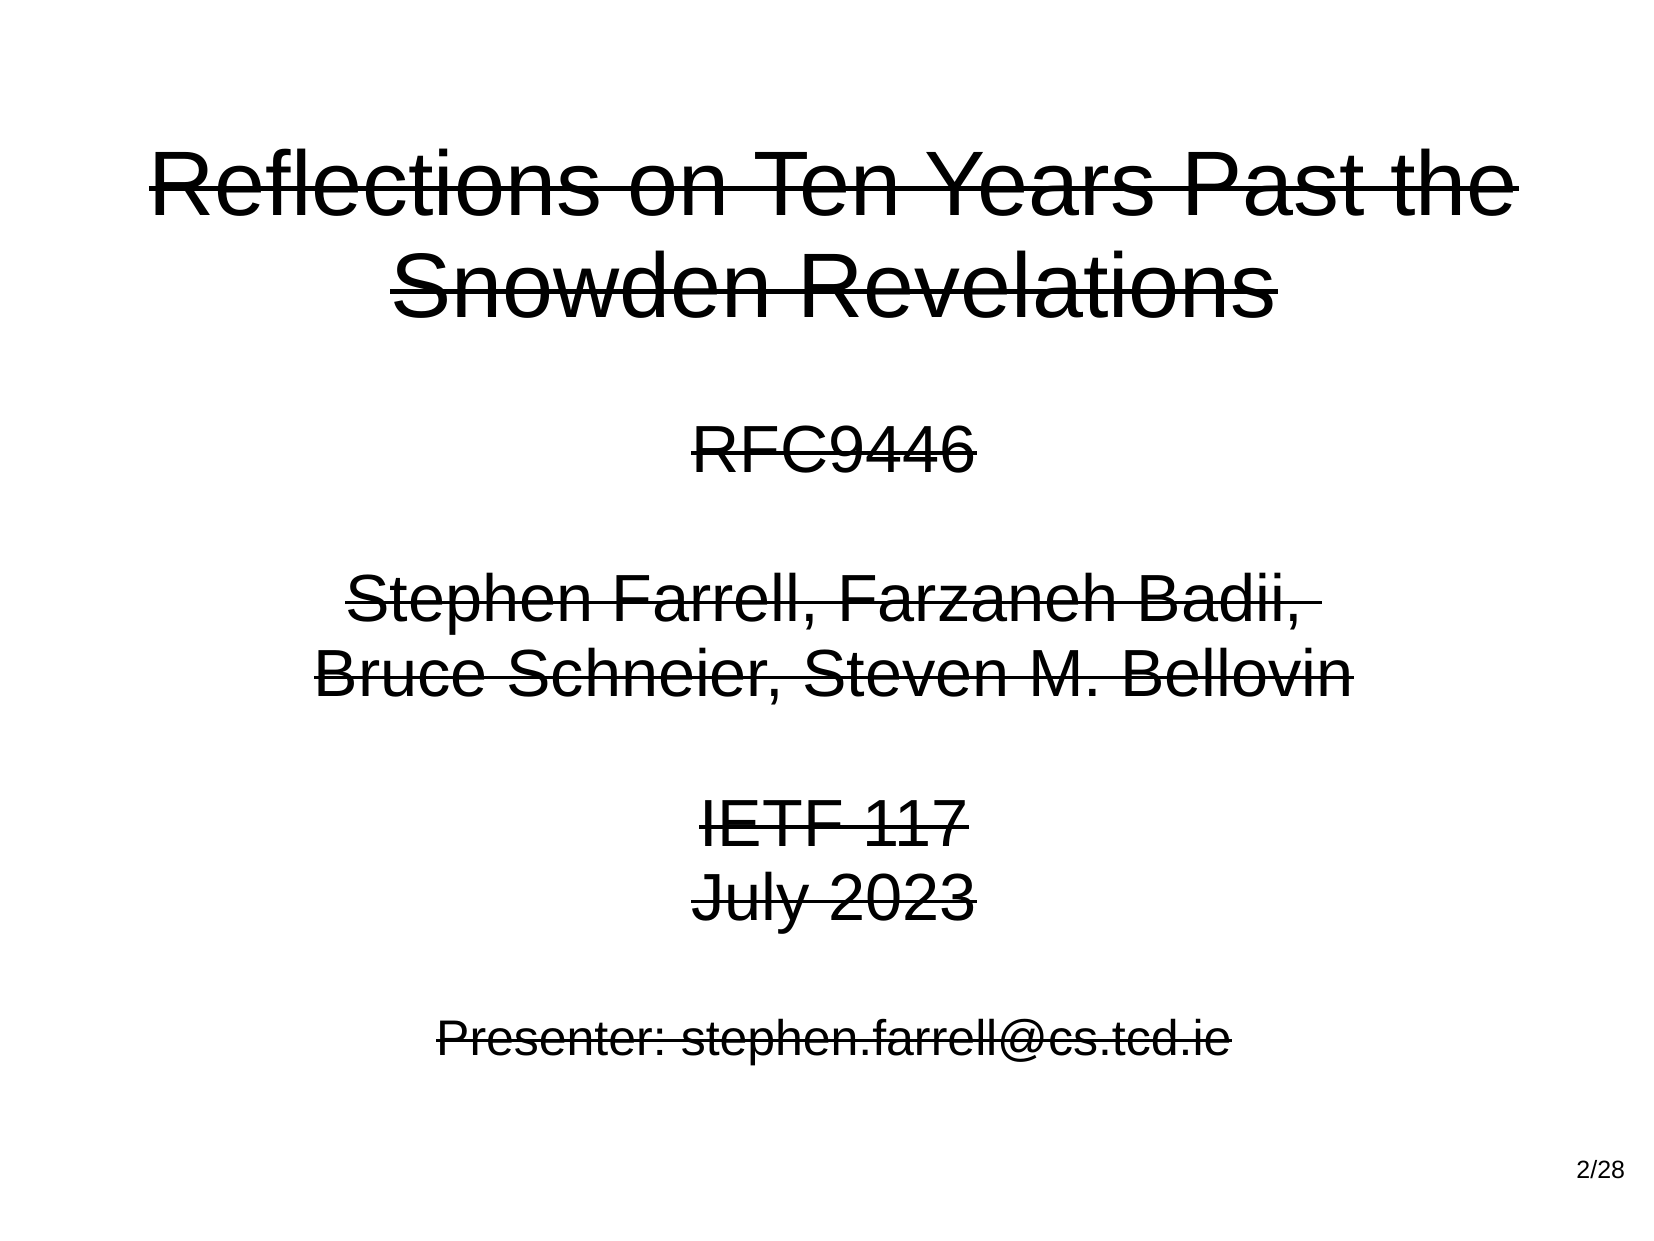

Reflections on Ten Years Past the Snowden Revelations
RFC9446
Stephen Farrell, Farzaneh Badii,
Bruce Schneier, Steven M. Bellovin
IETF 117
July 2023
Presenter: stephen.farrell@cs.tcd.ie